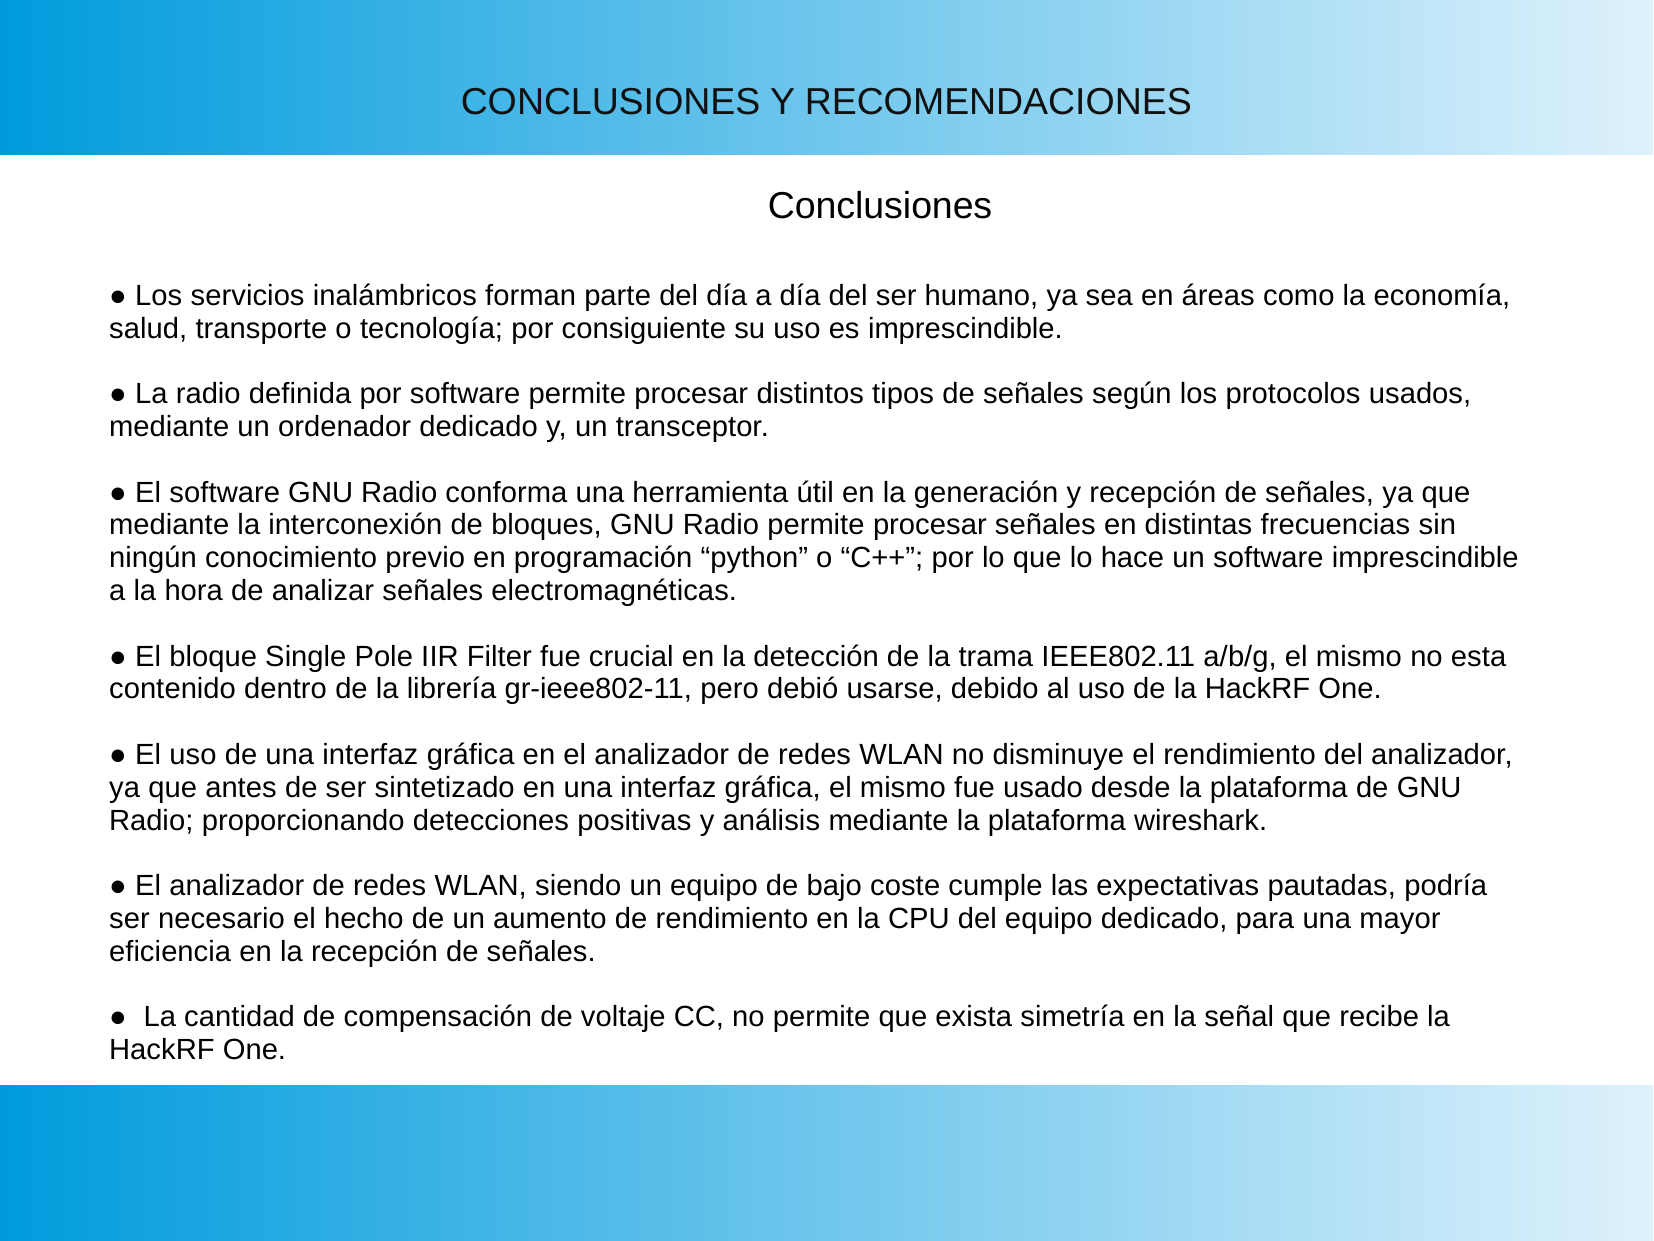

# CONCLUSIONES Y RECOMENDACIONES
Conclusiones
● Los servicios inalámbricos forman parte del día a día del ser humano, ya sea en áreas como la economía, salud, transporte o tecnología; por consiguiente su uso es imprescindible.
● La radio definida por software permite procesar distintos tipos de señales según los protocolos usados, mediante un ordenador dedicado y, un transceptor.
● El software GNU Radio conforma una herramienta útil en la generación y recepción de señales, ya que mediante la interconexión de bloques, GNU Radio permite procesar señales en distintas frecuencias sin ningún conocimiento previo en programación “python” o “C++”; por lo que lo hace un software imprescindible a la hora de analizar señales electromagnéticas.
● El bloque Single Pole IIR Filter fue crucial en la detección de la trama IEEE802.11 a/b/g, el mismo no esta contenido dentro de la librería gr-ieee802-11, pero debió usarse, debido al uso de la HackRF One.
● El uso de una interfaz gráfica en el analizador de redes WLAN no disminuye el rendimiento del analizador, ya que antes de ser sintetizado en una interfaz gráfica, el mismo fue usado desde la plataforma de GNU Radio; proporcionando detecciones positivas y análisis mediante la plataforma wireshark.
● El analizador de redes WLAN, siendo un equipo de bajo coste cumple las expectativas pautadas, podría ser necesario el hecho de un aumento de rendimiento en la CPU del equipo dedicado, para una mayor eficiencia en la recepción de señales.
● La cantidad de compensación de voltaje CC, no permite que exista simetría en la señal que recibe la HackRF One.